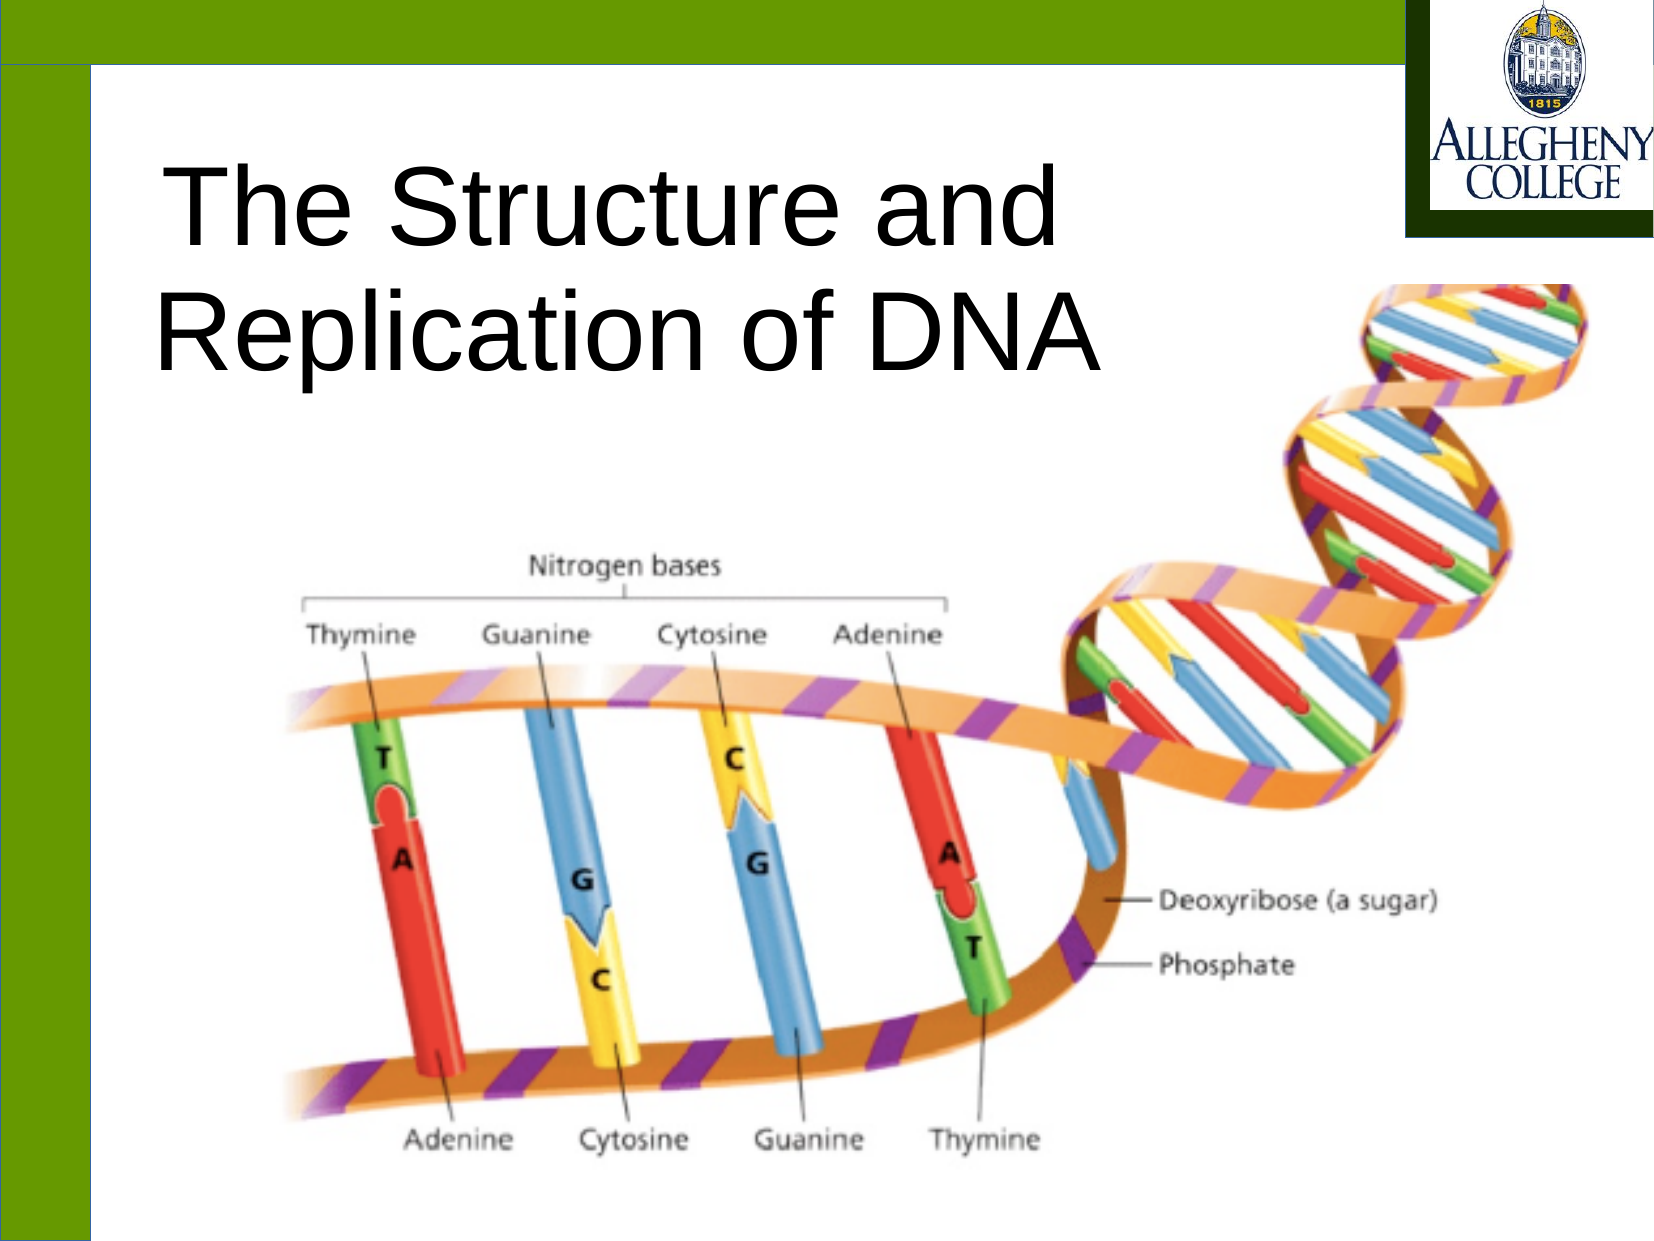

# The Structure and Replication of DNA